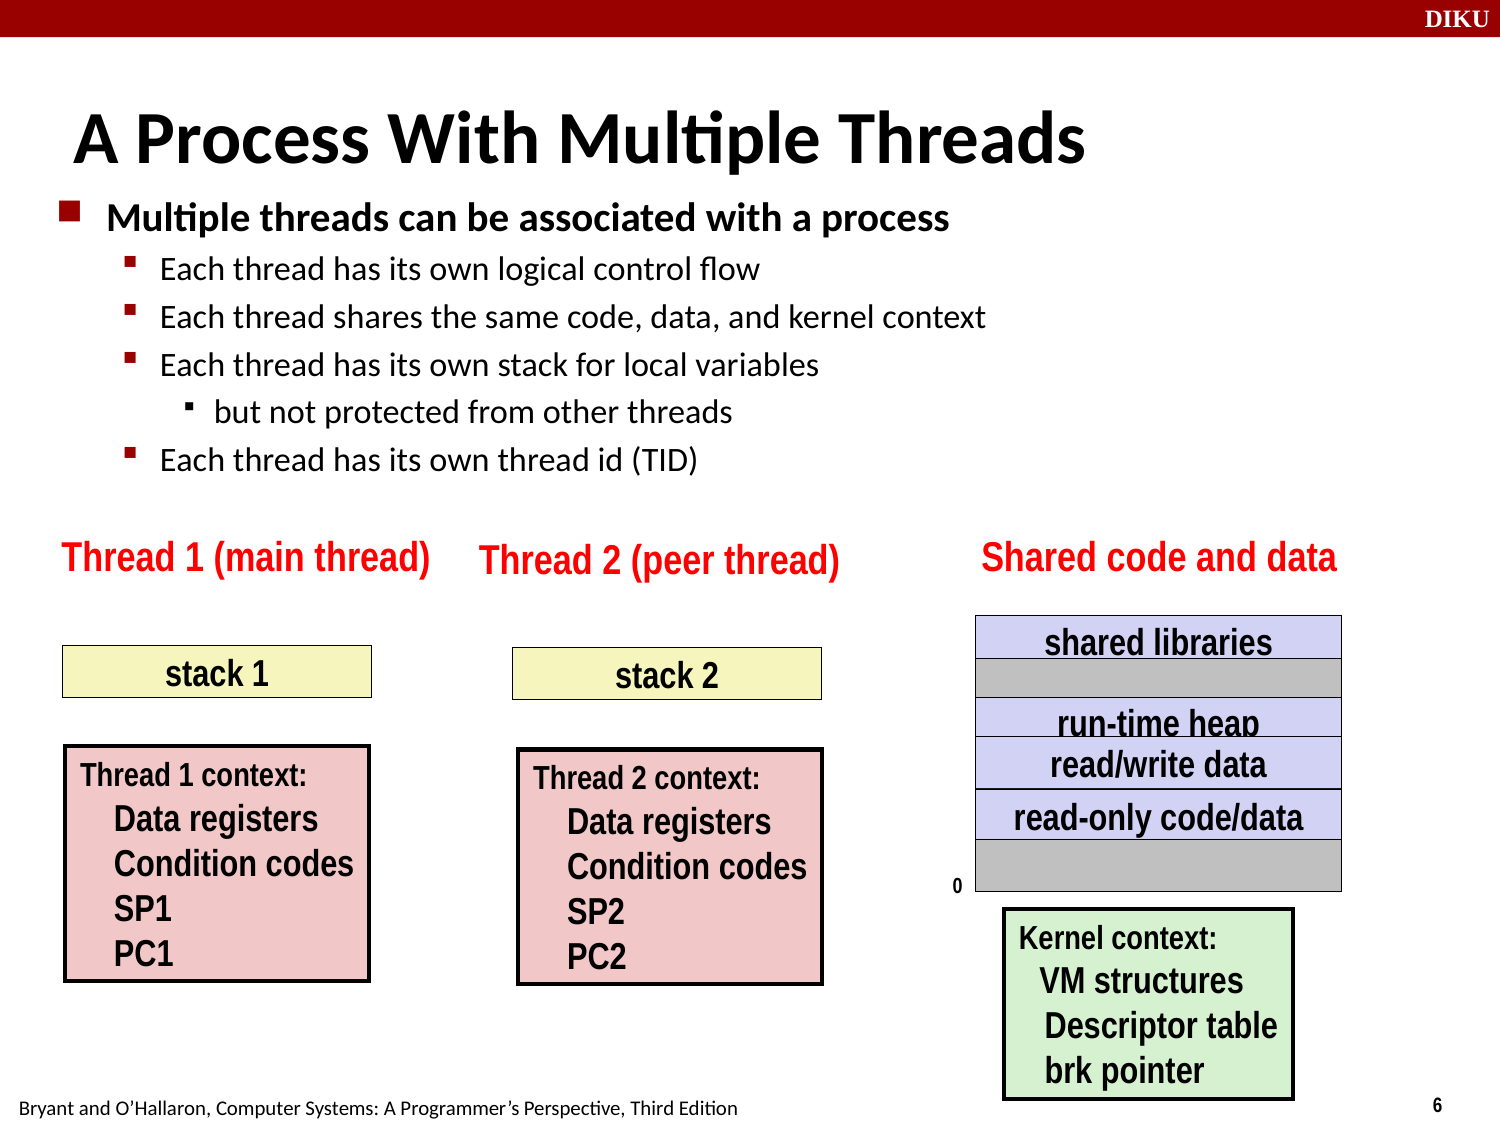

A Process With Multiple Threads
Multiple threads can be associated with a process
Each thread has its own logical control flow
Each thread shares the same code, data, and kernel context
Each thread has its own stack for local variables
but not protected from other threads
Each thread has its own thread id (TID)
Thread 1 (main thread)
 Shared code and data
Thread 2 (peer thread)
shared libraries
stack 1
stack 2
run-time heap
read/write data
Thread 1 context:
 Data registers
 Condition codes
 SP1
 PC1
Thread 2 context:
 Data registers
 Condition codes
 SP2
 PC2
read-only code/data
0
Kernel context:
 VM structures
 Descriptor table
 brk pointer